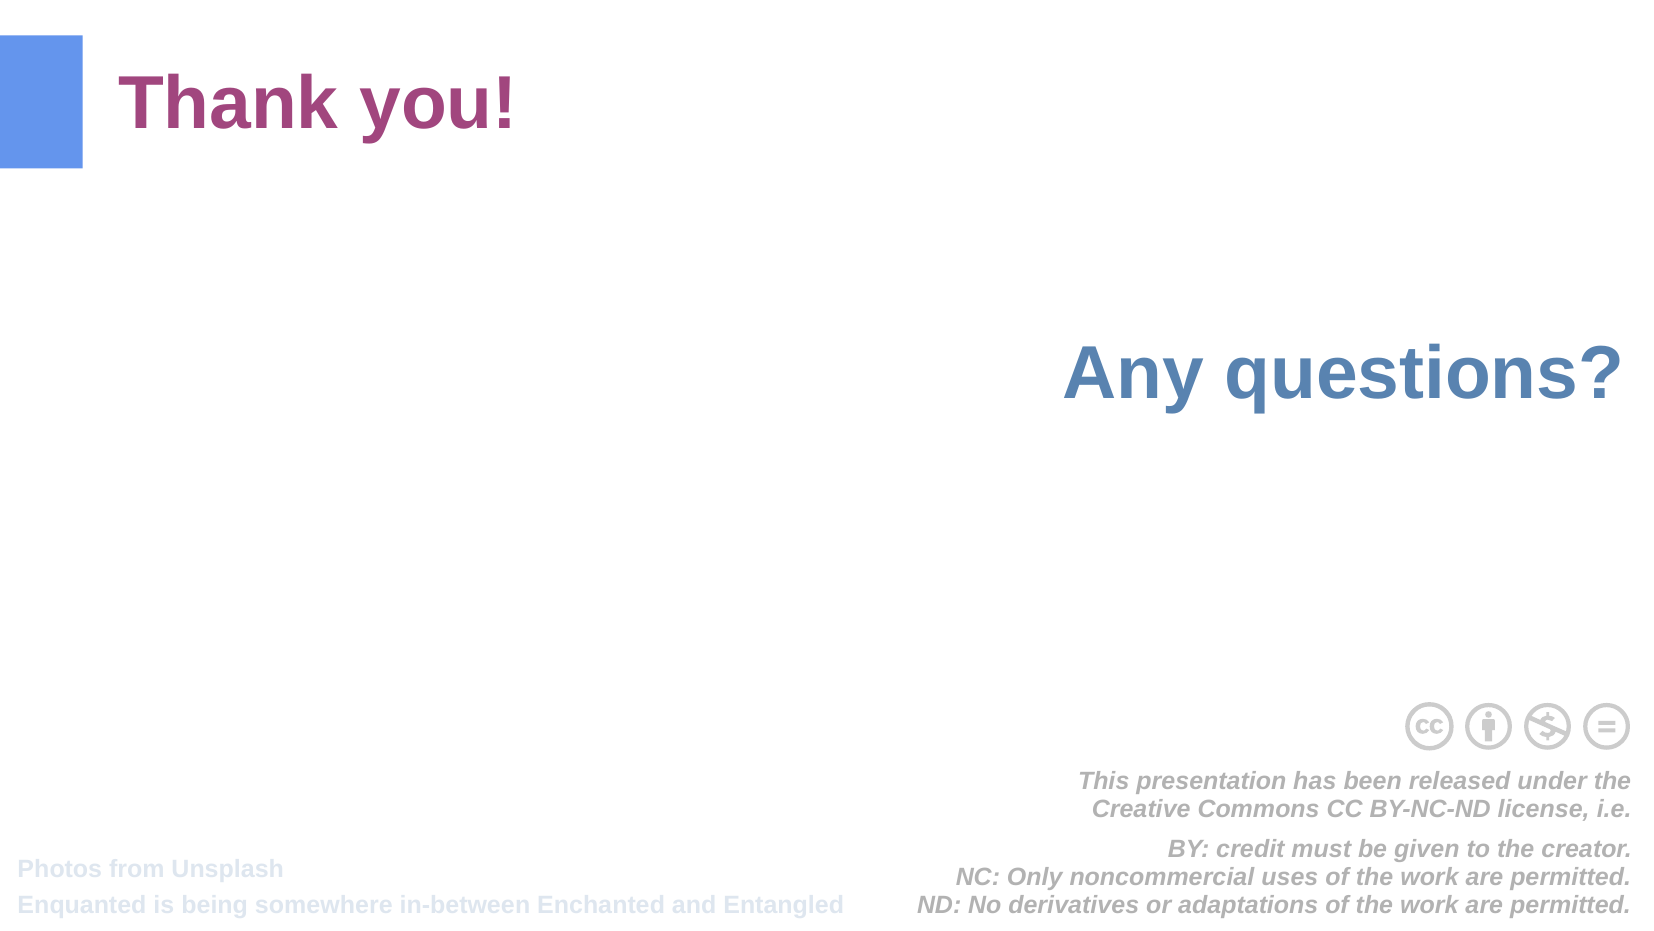

# Thank you!
Any questions?
This presentation has been released under the
Creative Commons CC BY-NC-ND license, i.e.
BY: credit must be given to the creator.
NC: Only noncommercial uses of the work are permitted.
ND: No derivatives or adaptations of the work are permitted.
Photos from Unsplash
12
Enquanted is being somewhere in-between Enchanted and Entangled